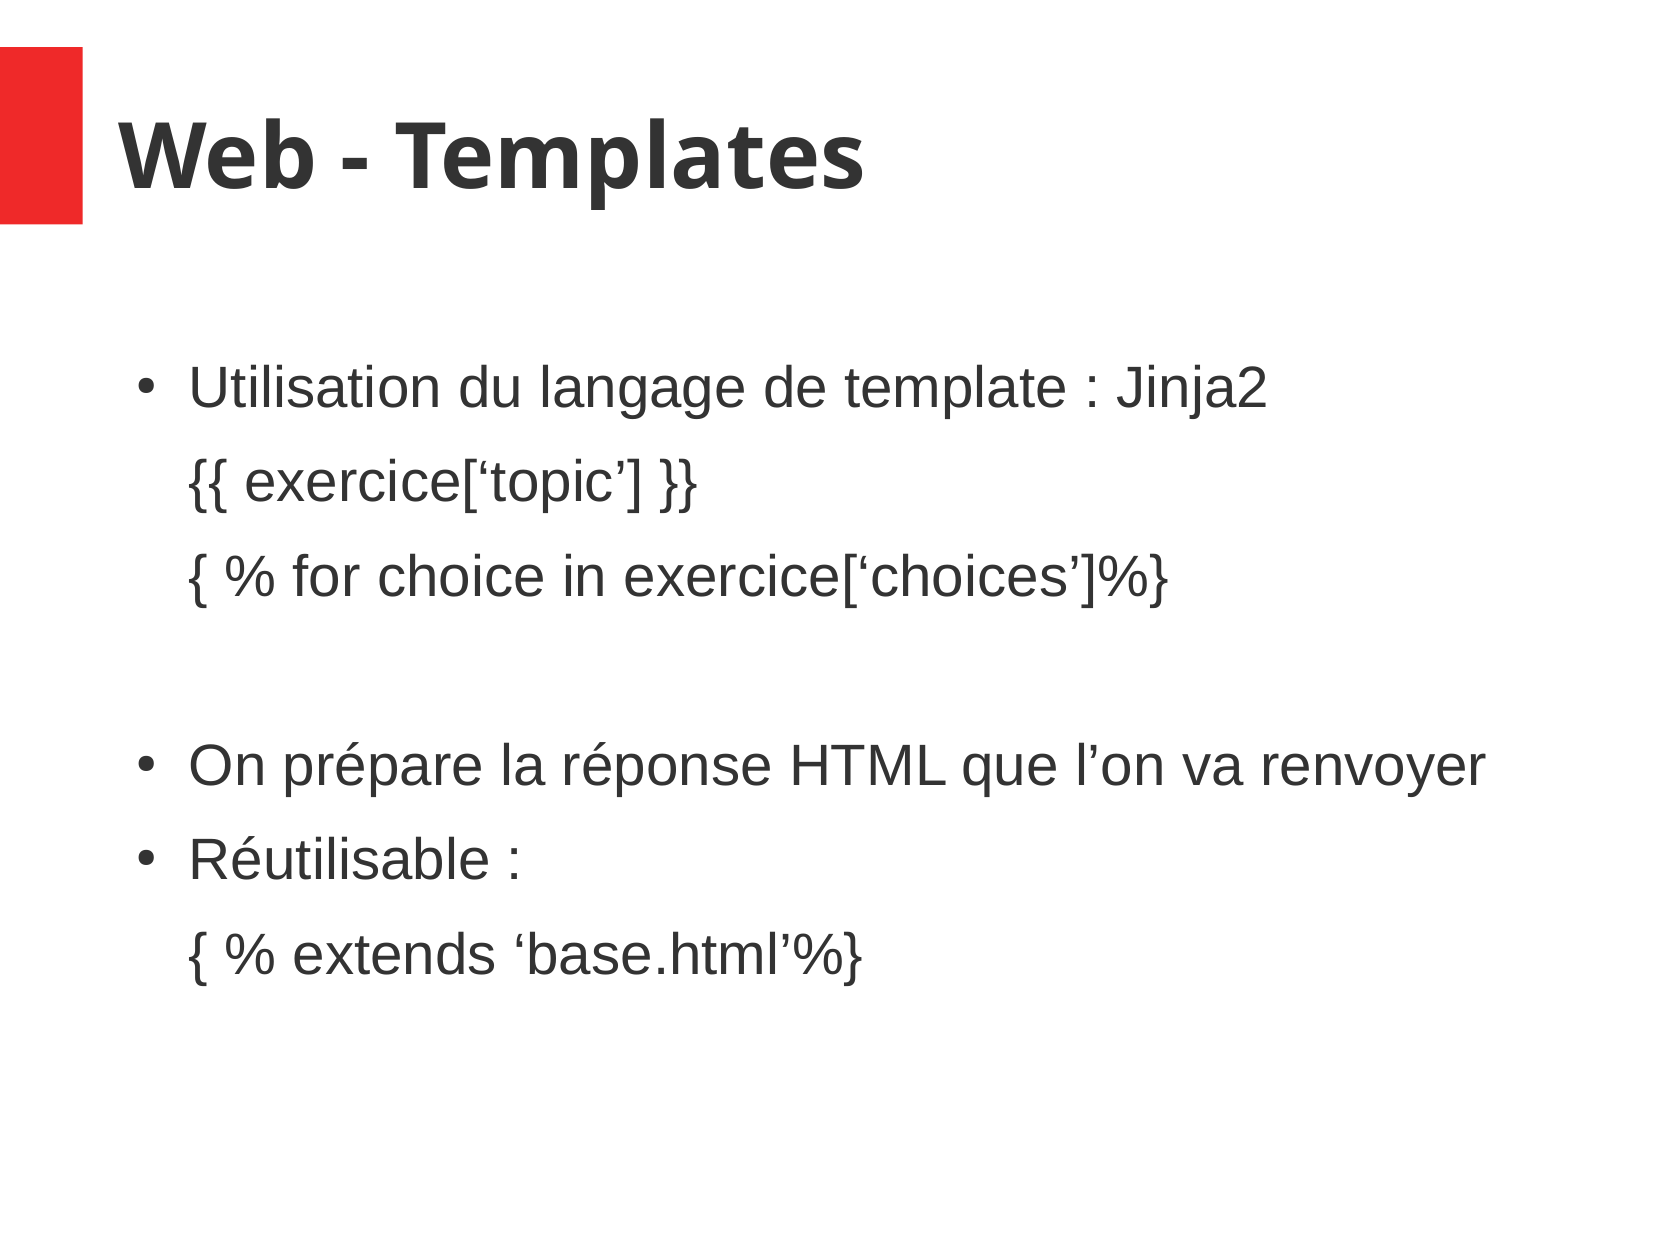

# Web - Templates
Utilisation du langage de template : Jinja2
{{ exercice[‘topic’] }}
{ % for choice in exercice[‘choices’]%}
On prépare la réponse HTML que l’on va renvoyer
Réutilisable :
{ % extends ‘base.html’%}